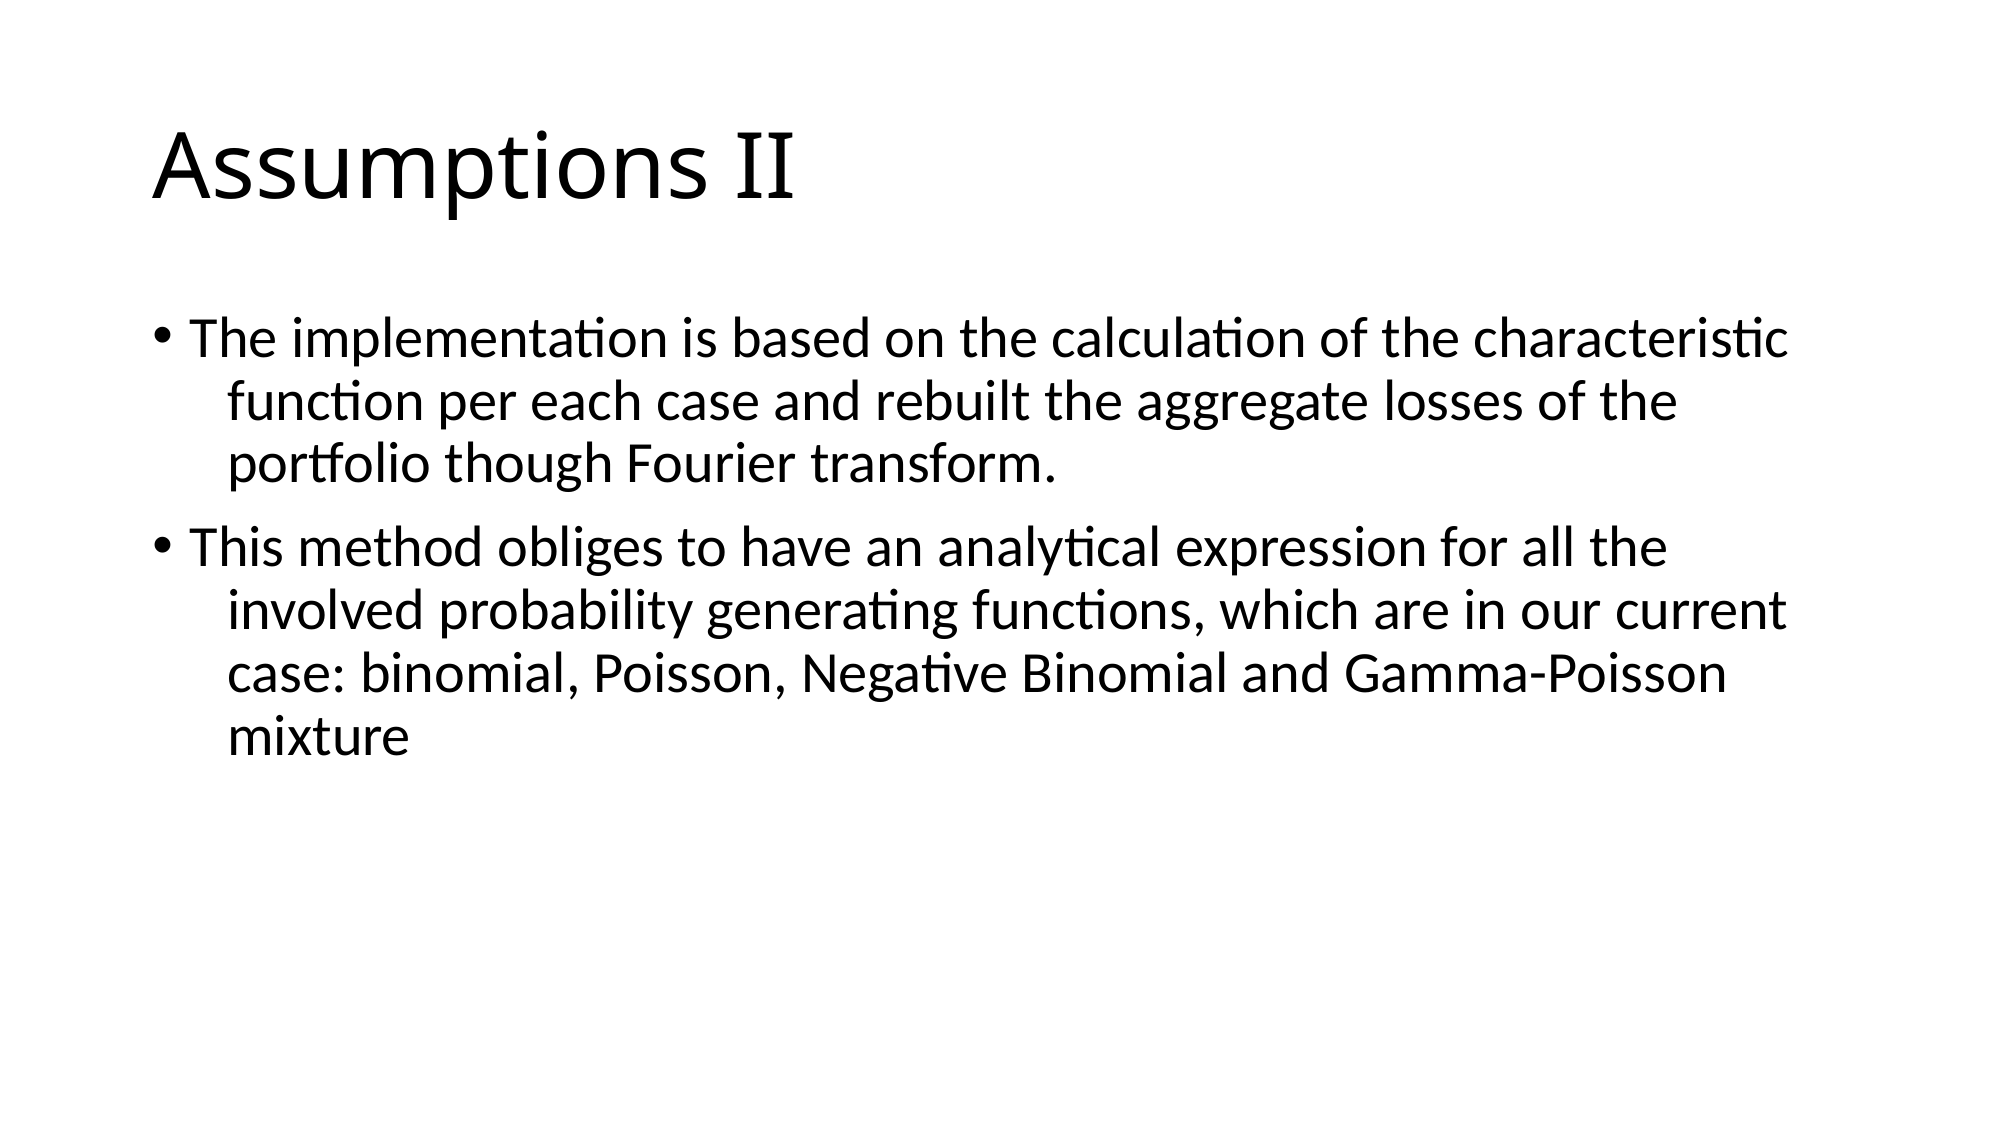

# Assumptions II
The implementation is based on the calculation of the characteristic function per each case and rebuilt the aggregate losses of the portfolio though Fourier transform.
This method obliges to have an analytical expression for all the involved probability generating functions, which are in our current case: binomial, Poisson, Negative Binomial and Gamma-Poisson mixture